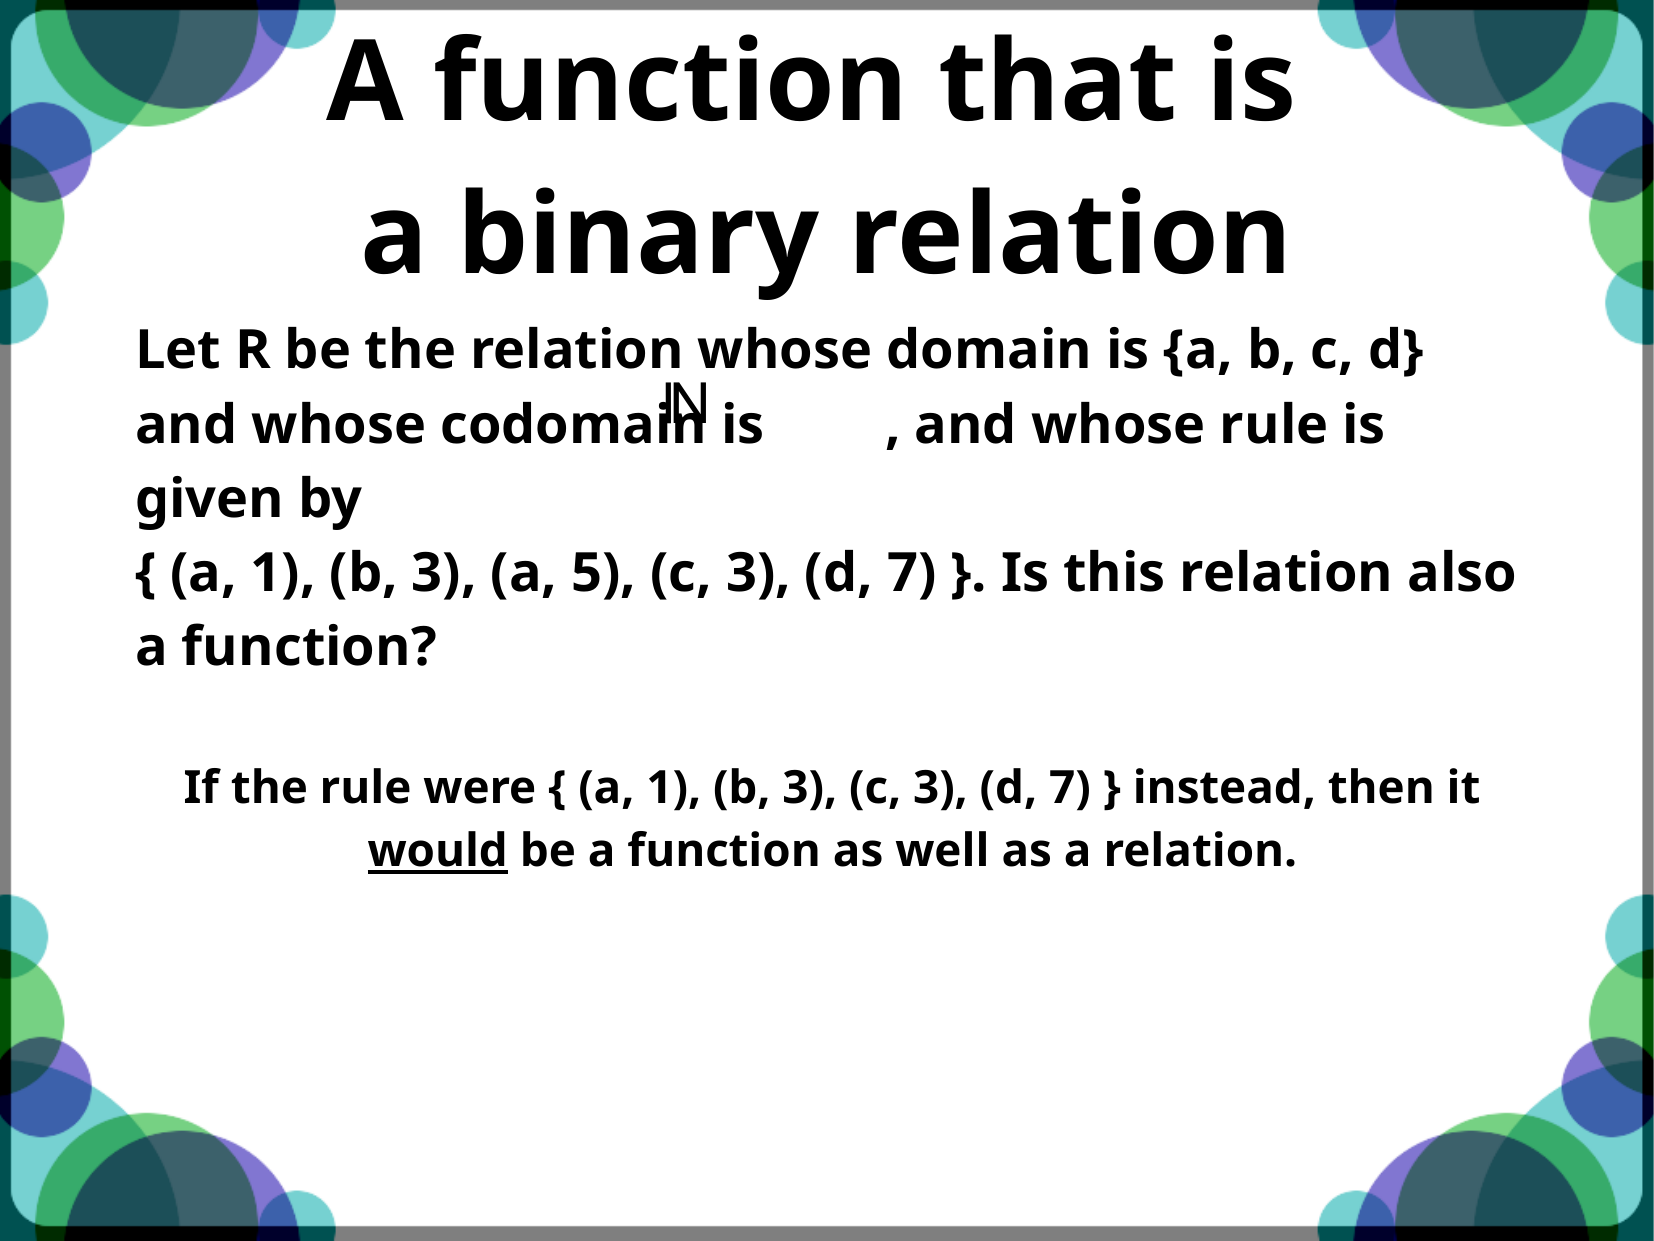

# A function that is a binary relation
Let R be the relation whose domain is {a, b, c, d} and whose codomain is 		, and whose rule is given by
{ (a, 1), (b, 3), (a, 5), (c, 3), (d, 7) }. Is this relation also a function?
If the rule were { (a, 1), (b, 3), (c, 3), (d, 7) } instead, then it would be a function as well as a relation.